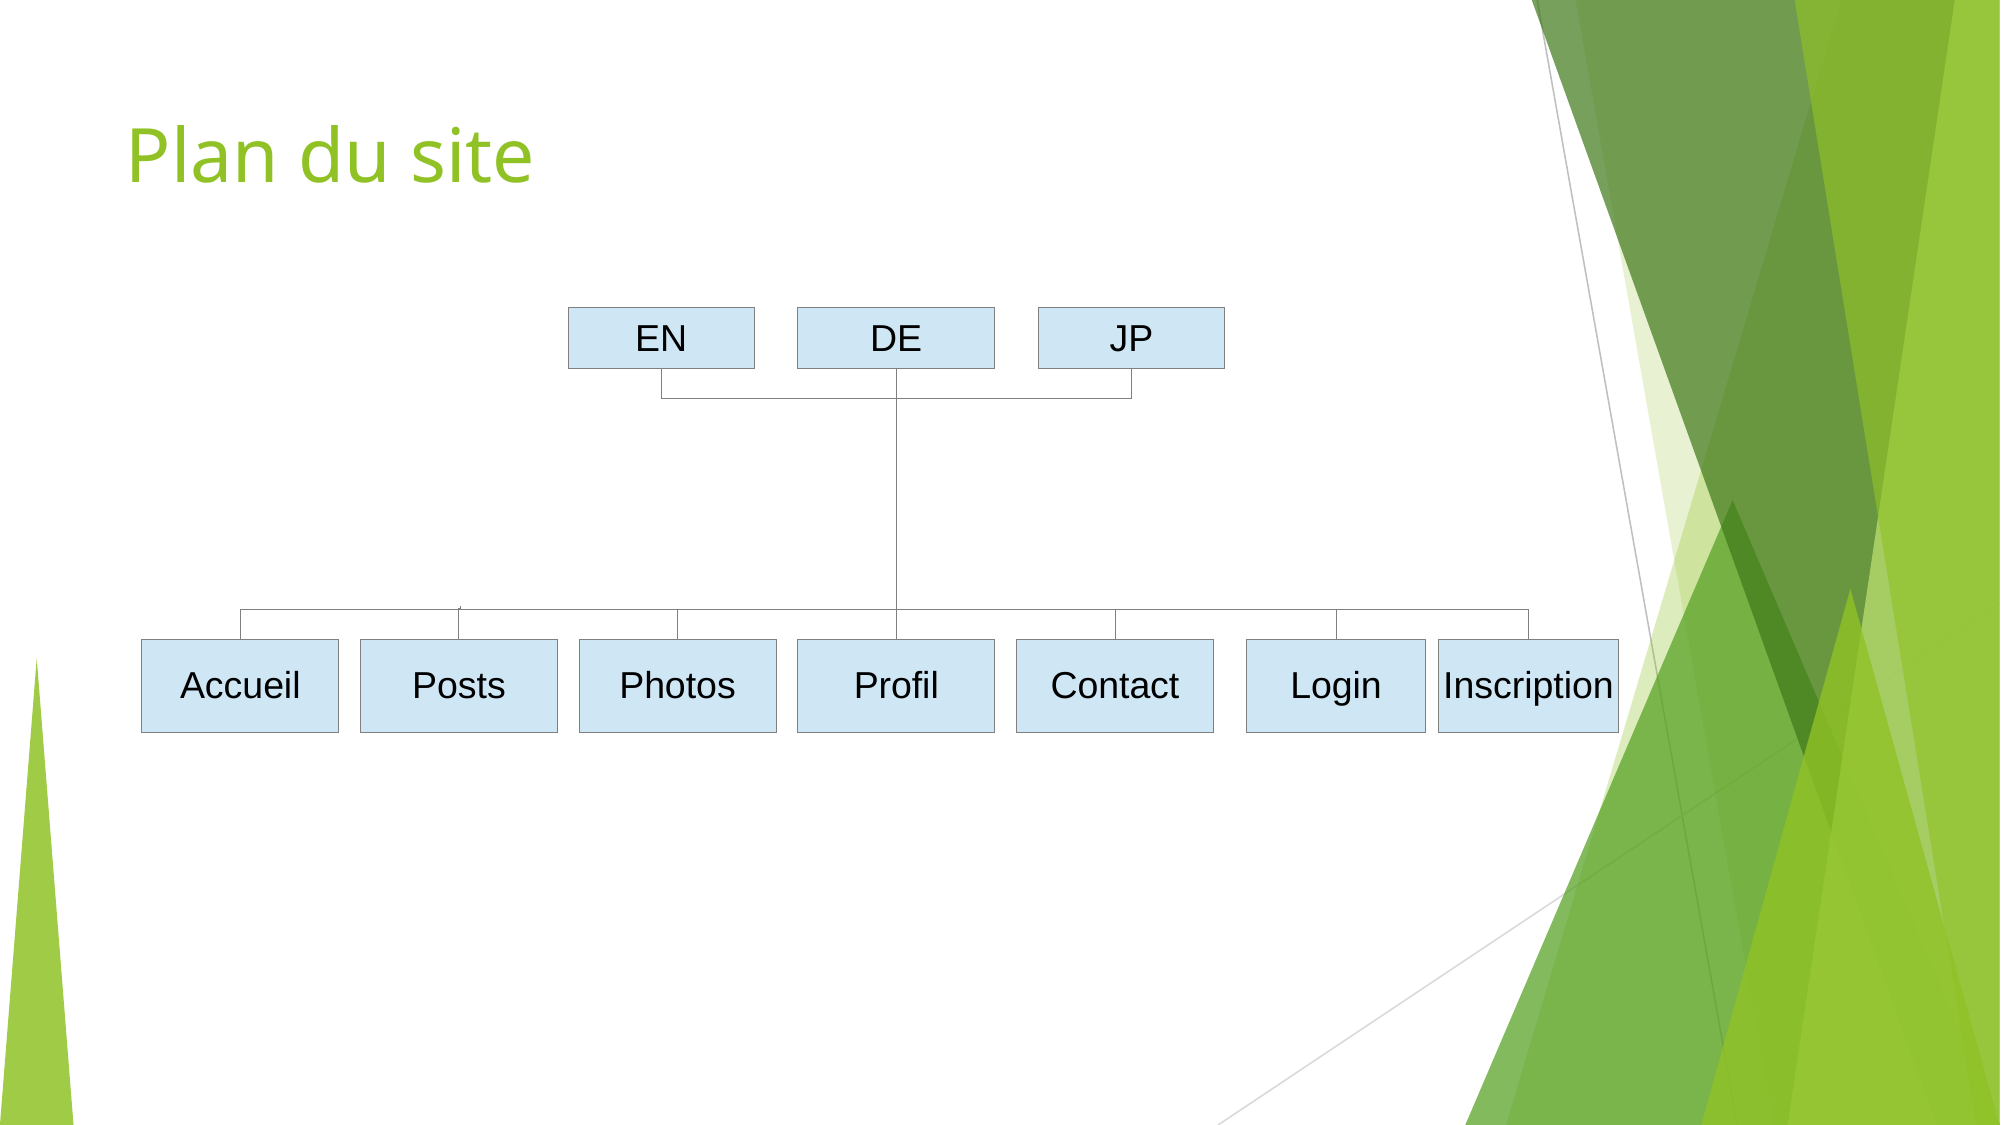

# Plan du site
EN
DE
JP
Accueil
Posts
Photos
Profil
Contact
Login
Inscription